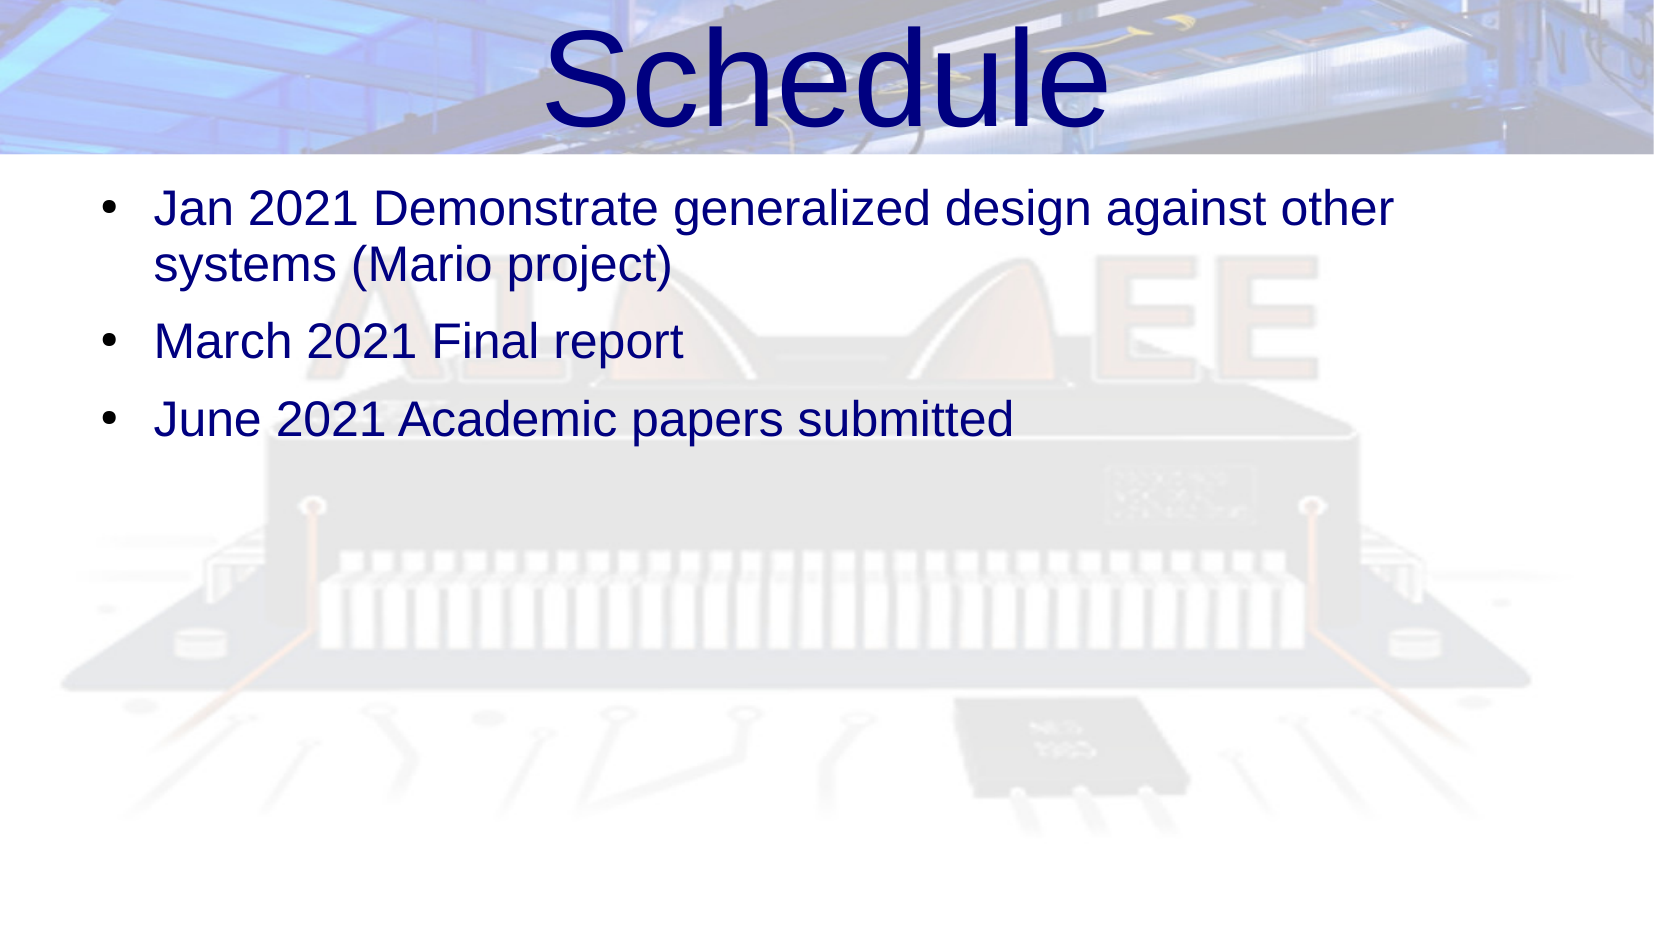

# Schedule
Jan 2021 Demonstrate generalized design against other systems (Mario project)
March 2021 Final report
June 2021 Academic papers submitted